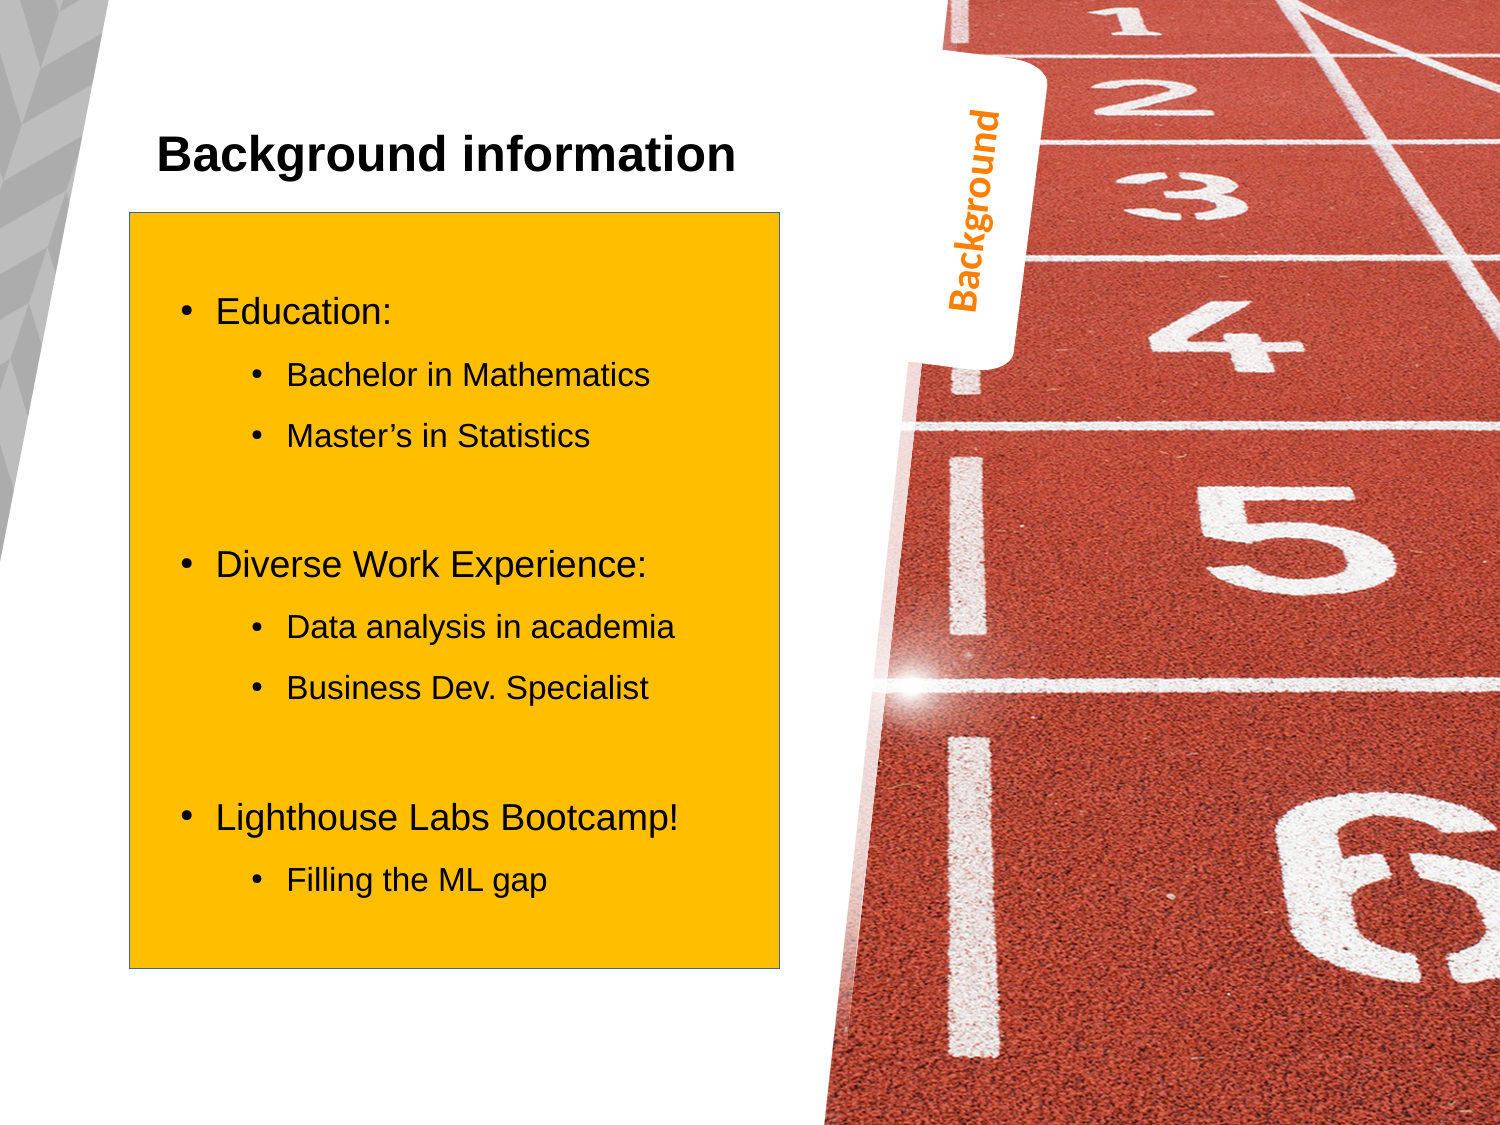

Background information
Background
Education:
Bachelor in Mathematics
Master’s in Statistics
Diverse Work Experience:
Data analysis in academia
Business Dev. Specialist
Lighthouse Labs Bootcamp!
Filling the ML gap